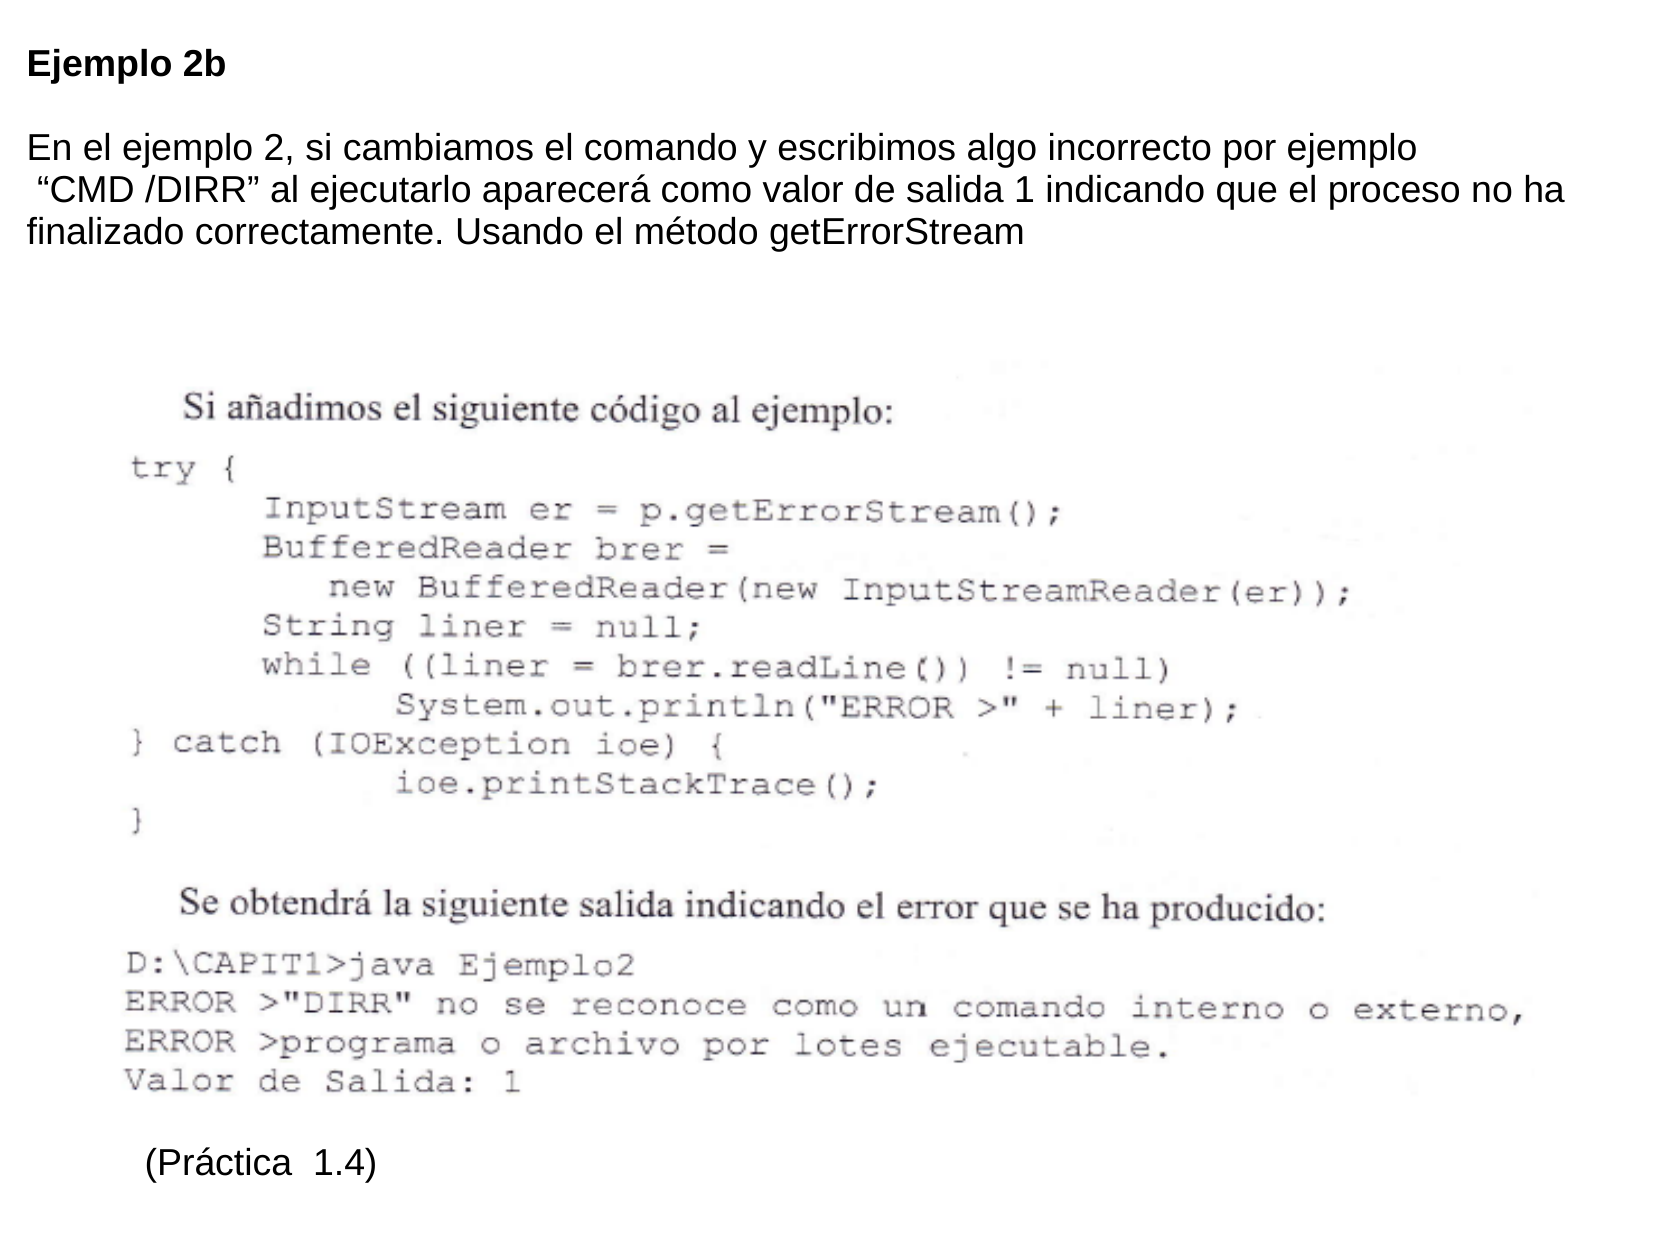

Ejemplo 2b
En el ejemplo 2, si cambiamos el comando y escribimos algo incorrecto por ejemplo
 “CMD /DIRR” al ejecutarlo aparecerá como valor de salida 1 indicando que el proceso no ha finalizado correctamente. Usando el método getErrorStream
(Práctica 1.4)